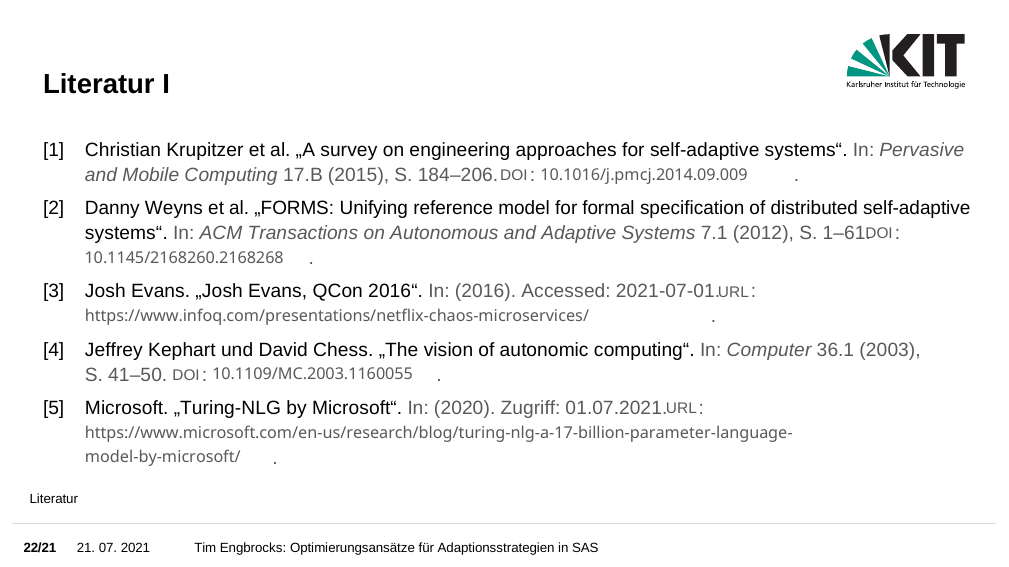

Literatur I
[1]
Christian Krupitzer et al. „A survey on engineering approaches for self-adaptive systems“. In: Pervasive
10.1016/j.pmcj.2014.09.009
and Mobile Computing 17.B (2015), S. 184–206.
:
.
DOI
[2]
Danny Weyns et al. „FORMS: Unifying reference model for formal specification of distributed self-adaptive
systems“. In: ACM Transactions on Autonomous and Adaptive Systems 7.1 (2012), S. 1–61.
:
DOI
10.1145/2168260.2168268
.
[3]
Josh Evans. „Josh Evans, QCon 2016“. In: (2016). Accessed: 2021-07-01.
:
URL
https://www.infoq.com/presentations/netflix-chaos-microservices/
.
[4]
Jeffrey Kephart und David Chess. „The vision of autonomic computing“. In: Computer 36.1 (2003),
10.1109/MC.2003.1160055
S. 41–50.
:
.
DOI
[5]
Microsoft. „Turing-NLG by Microsoft“. In: (2020). Zugriff: 01.07.2021.
:
URL
https://www.microsoft.com/en-us/research/blog/turing-nlg-a-17-billion-parameter-language-
model-by-microsoft/
.
Literatur
22/21
21. 07. 2021
Tim Engbrocks: Optimierungsansätze für Adaptionsstrategien in SAS